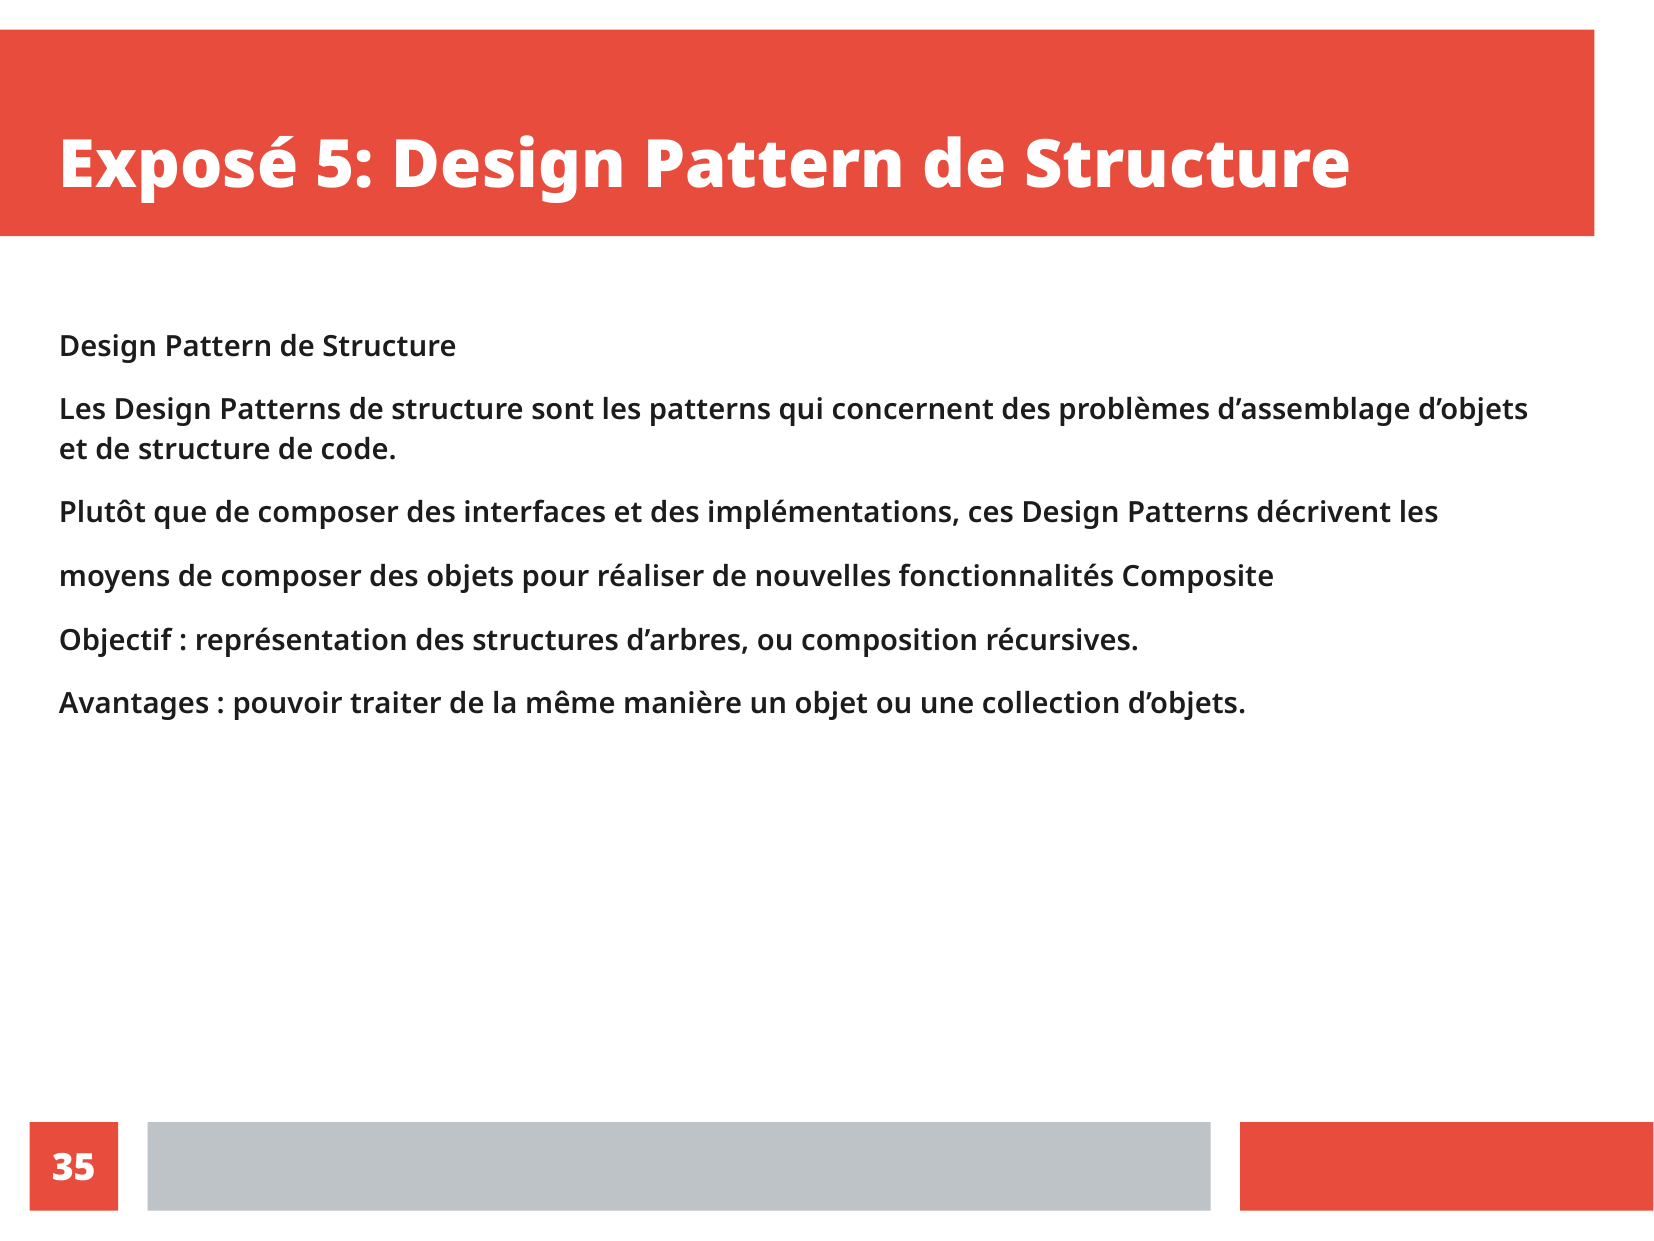

# Exposé 5: Design Pattern de Structure
Design Pattern de Structure
Les Design Patterns de structure sont les patterns qui concernent des problèmes d’assemblage d’objets et de structure de code.
Plutôt que de composer des interfaces et des implémentations, ces Design Patterns décrivent les
moyens de composer des objets pour réaliser de nouvelles fonctionnalités Composite
Objectif : représentation des structures d’arbres, ou composition récursives.
Avantages : pouvoir traiter de la même manière un objet ou une collection d’objets.
35